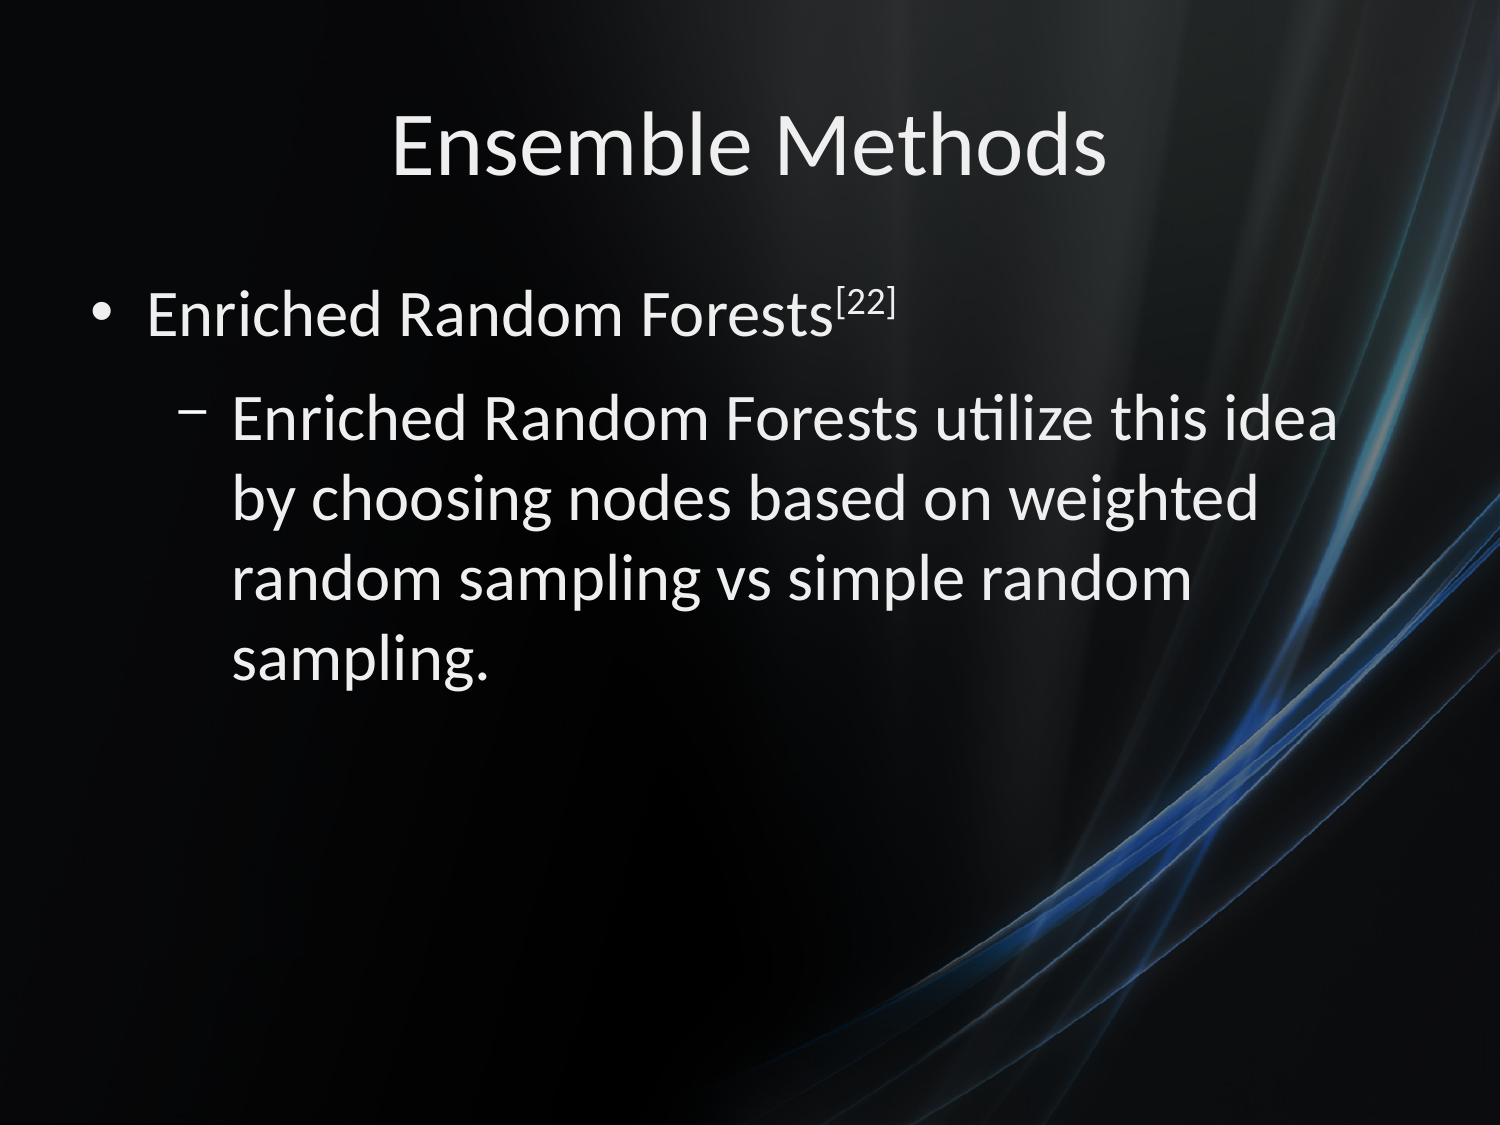

# Ensemble Methods
Enriched Random Forests[22]
Enriched Random Forests utilize this idea by choosing nodes based on weighted random sampling vs simple random sampling.